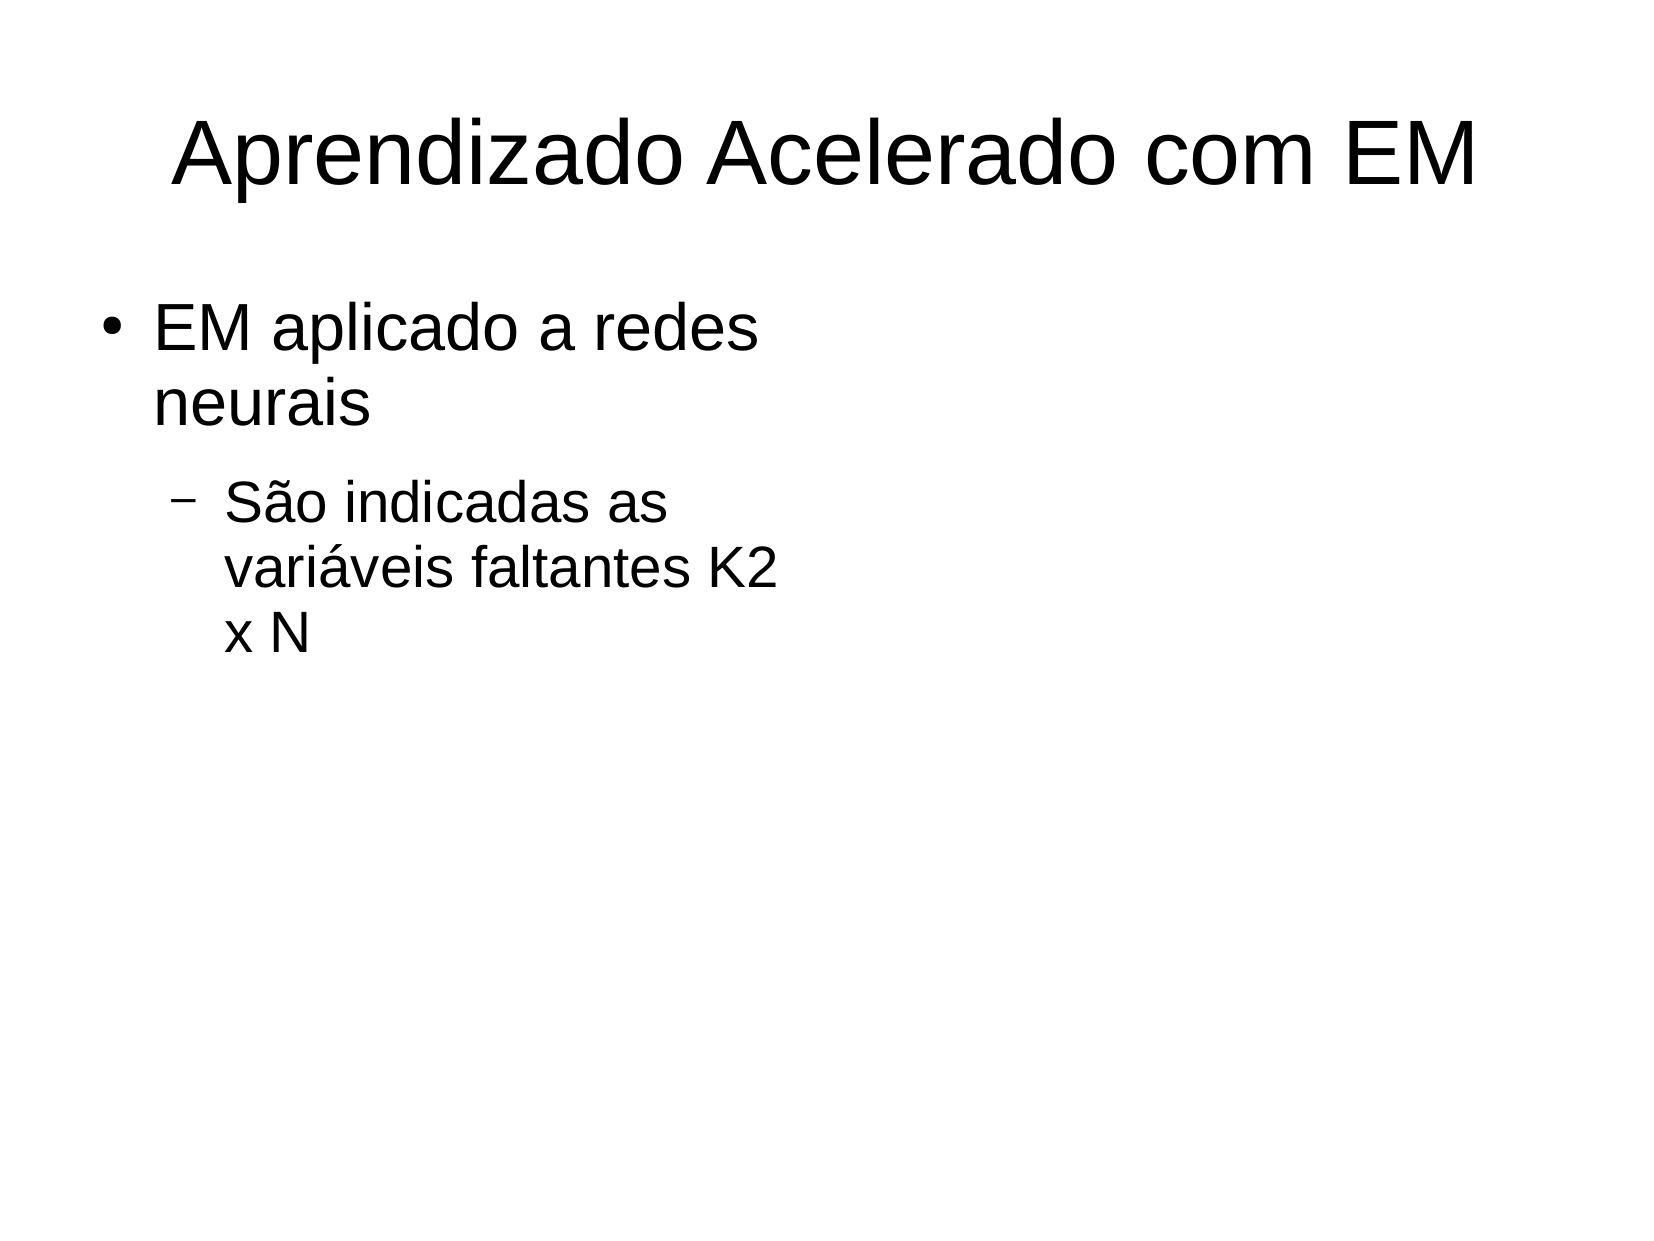

# Aprendizado Acelerado com EM
EM aplicado a redes neurais
São indicadas as variáveis faltantes K2 x N